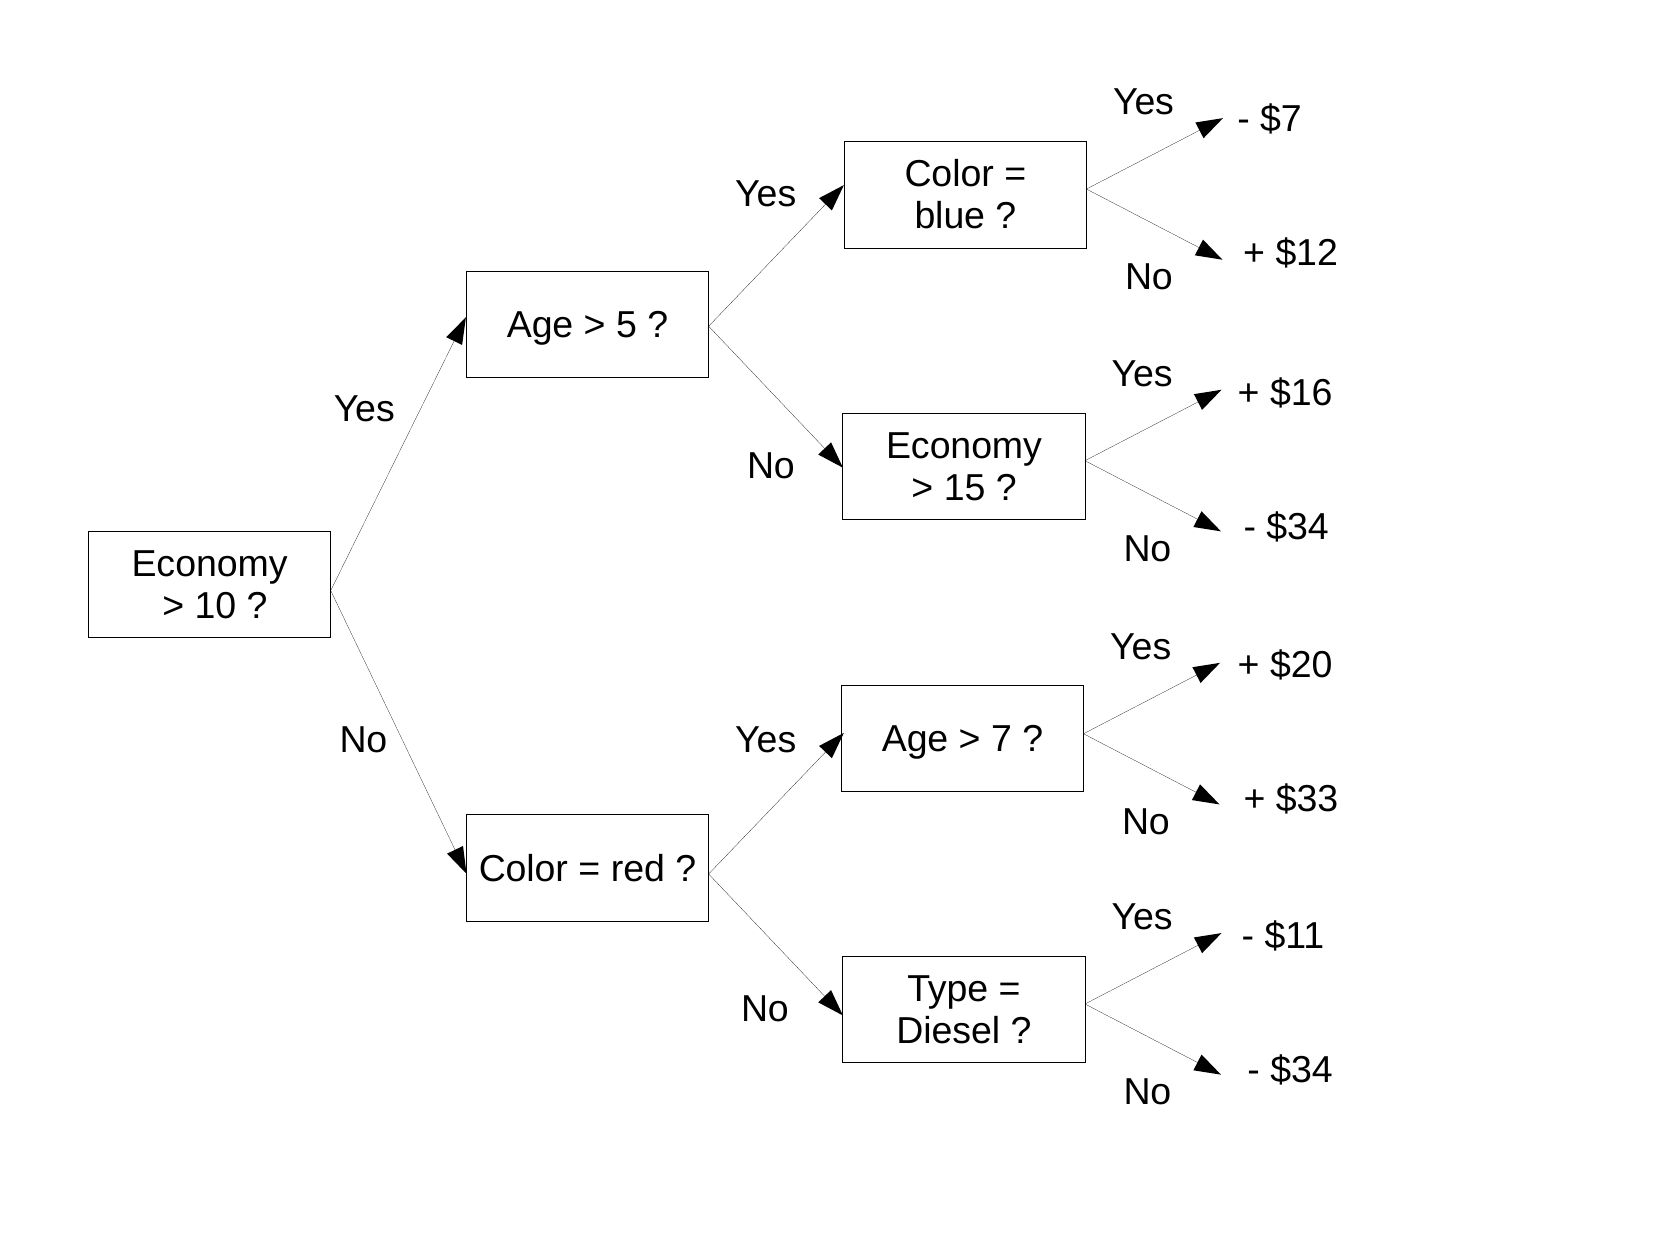

Yes
- $7
Color =
blue ?
Yes
+ $12
No
Age > 5 ?
Yes
+ $16
Yes
Economy
> 15 ?
No
- $34
No
Economy
 > 10 ?
Yes
+ $20
Age > 7 ?
No
Yes
+ $33
No
Color = red ?
Yes
- $11
Type =
Diesel ?
No
- $34
No